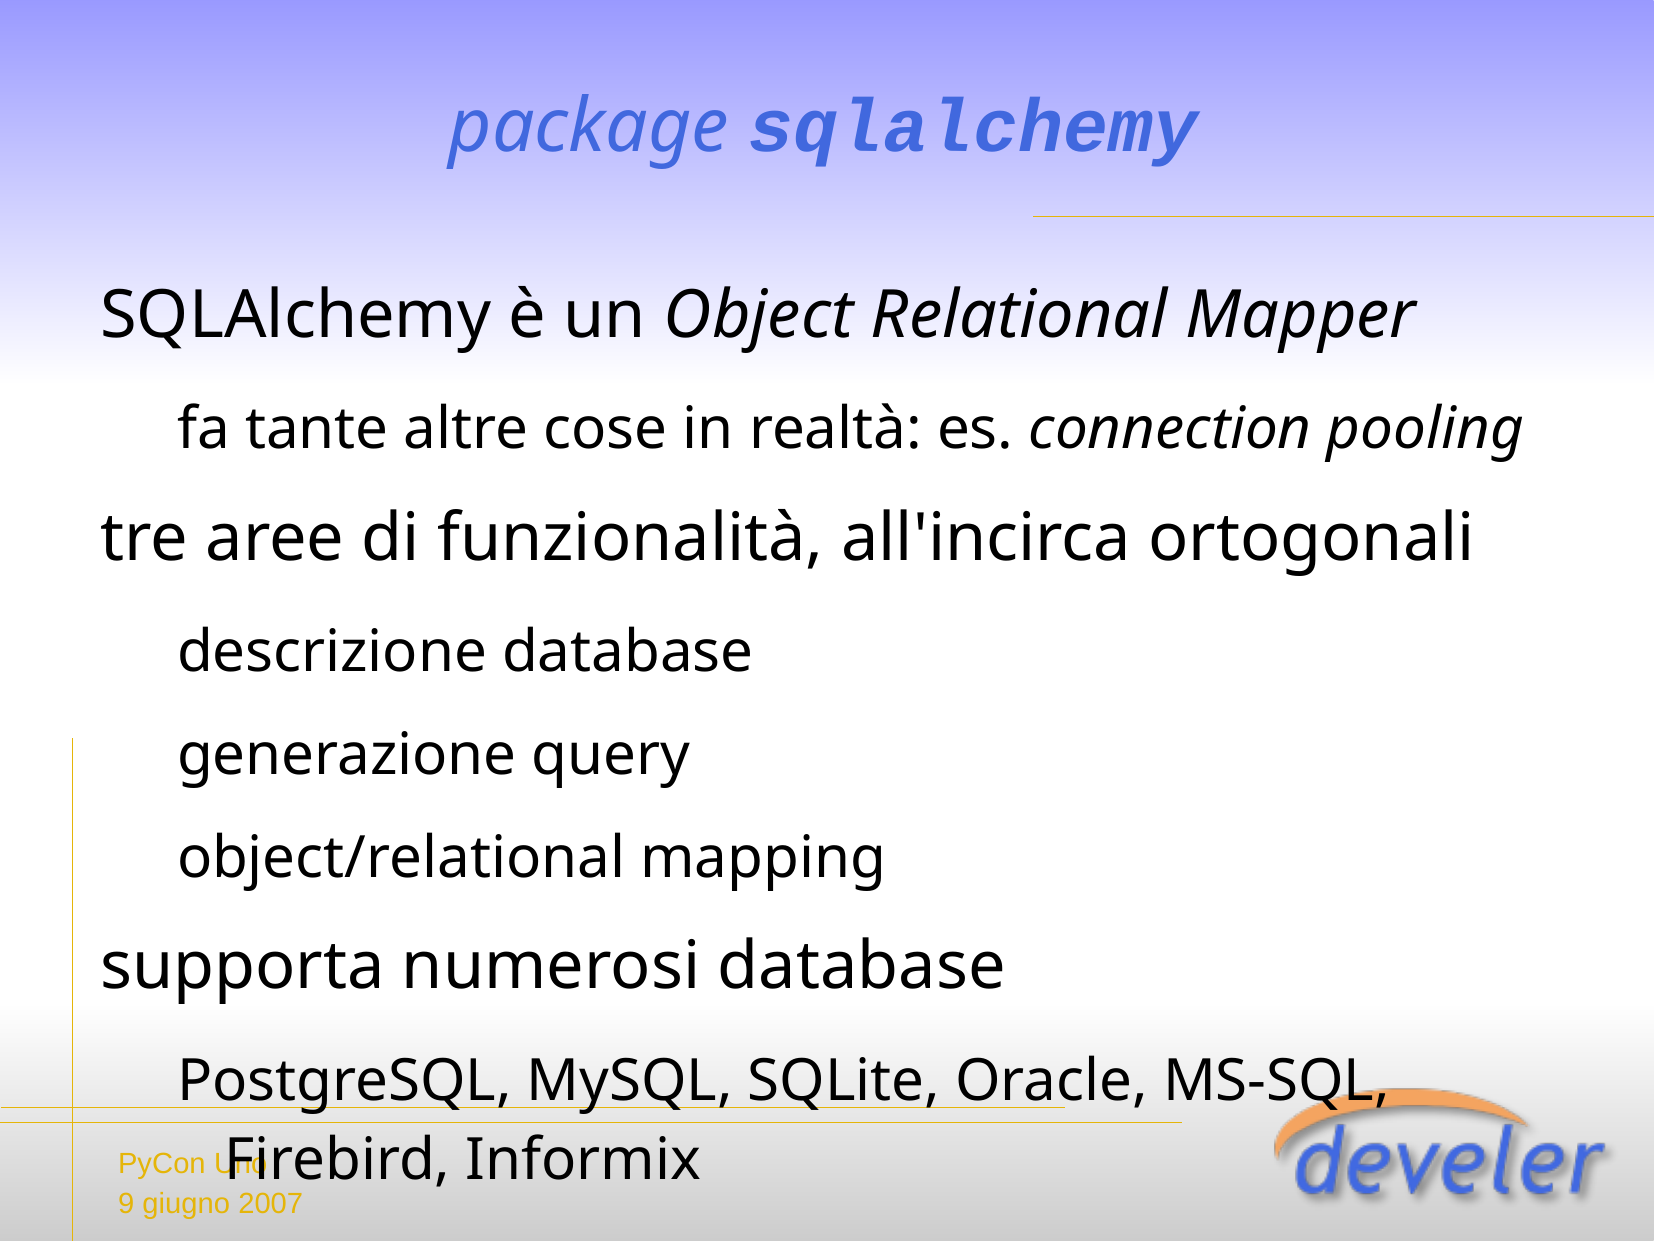

# package sqlalchemy
SQLAlchemy è un Object Relational Mapper
fa tante altre cose in realtà: es. connection pooling
tre aree di funzionalità, all'incirca ortogonali
descrizione database
generazione query
object/relational mapping
supporta numerosi database
PostgreSQL, MySQL, SQLite, Oracle, MS-SQL, Firebird, Informix
PyCon Uno
9 giugno 2007